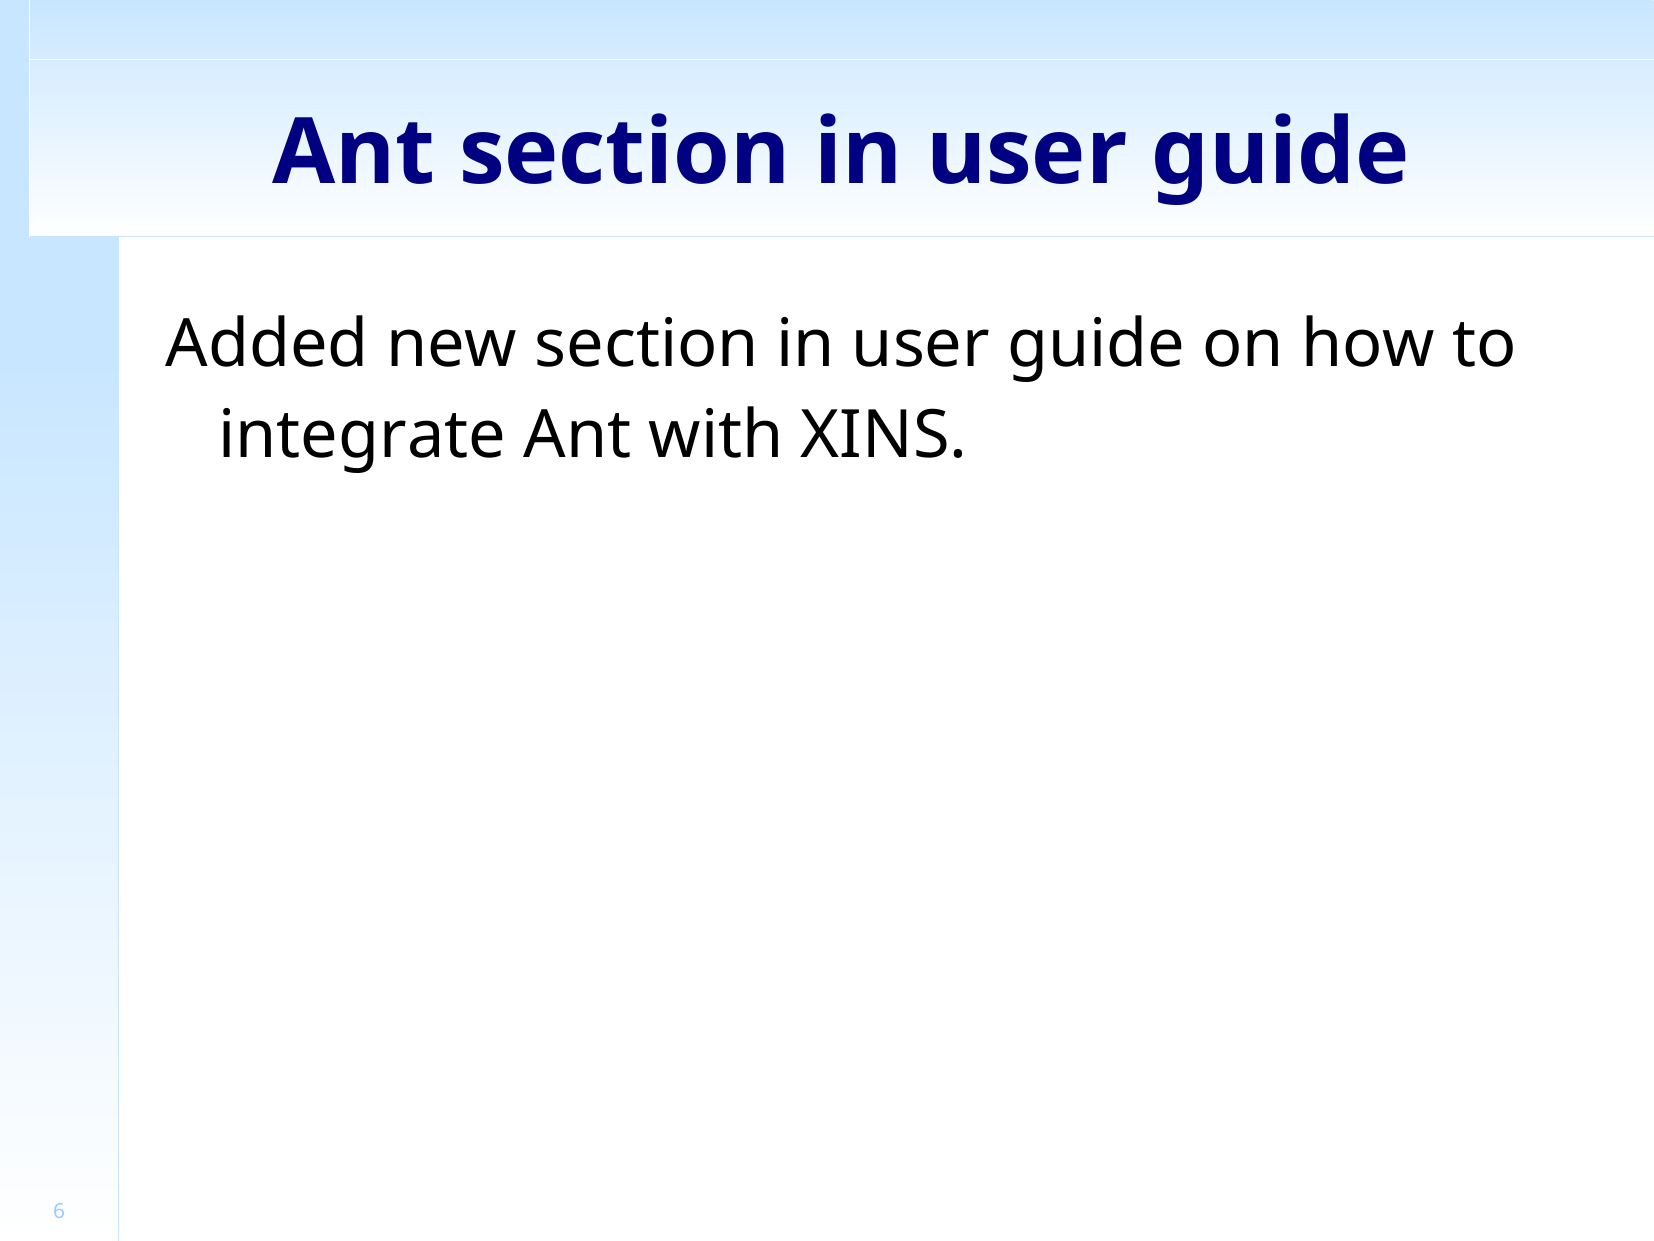

# Ant section in user guide
Added new section in user guide on how to integrate Ant with XINS.